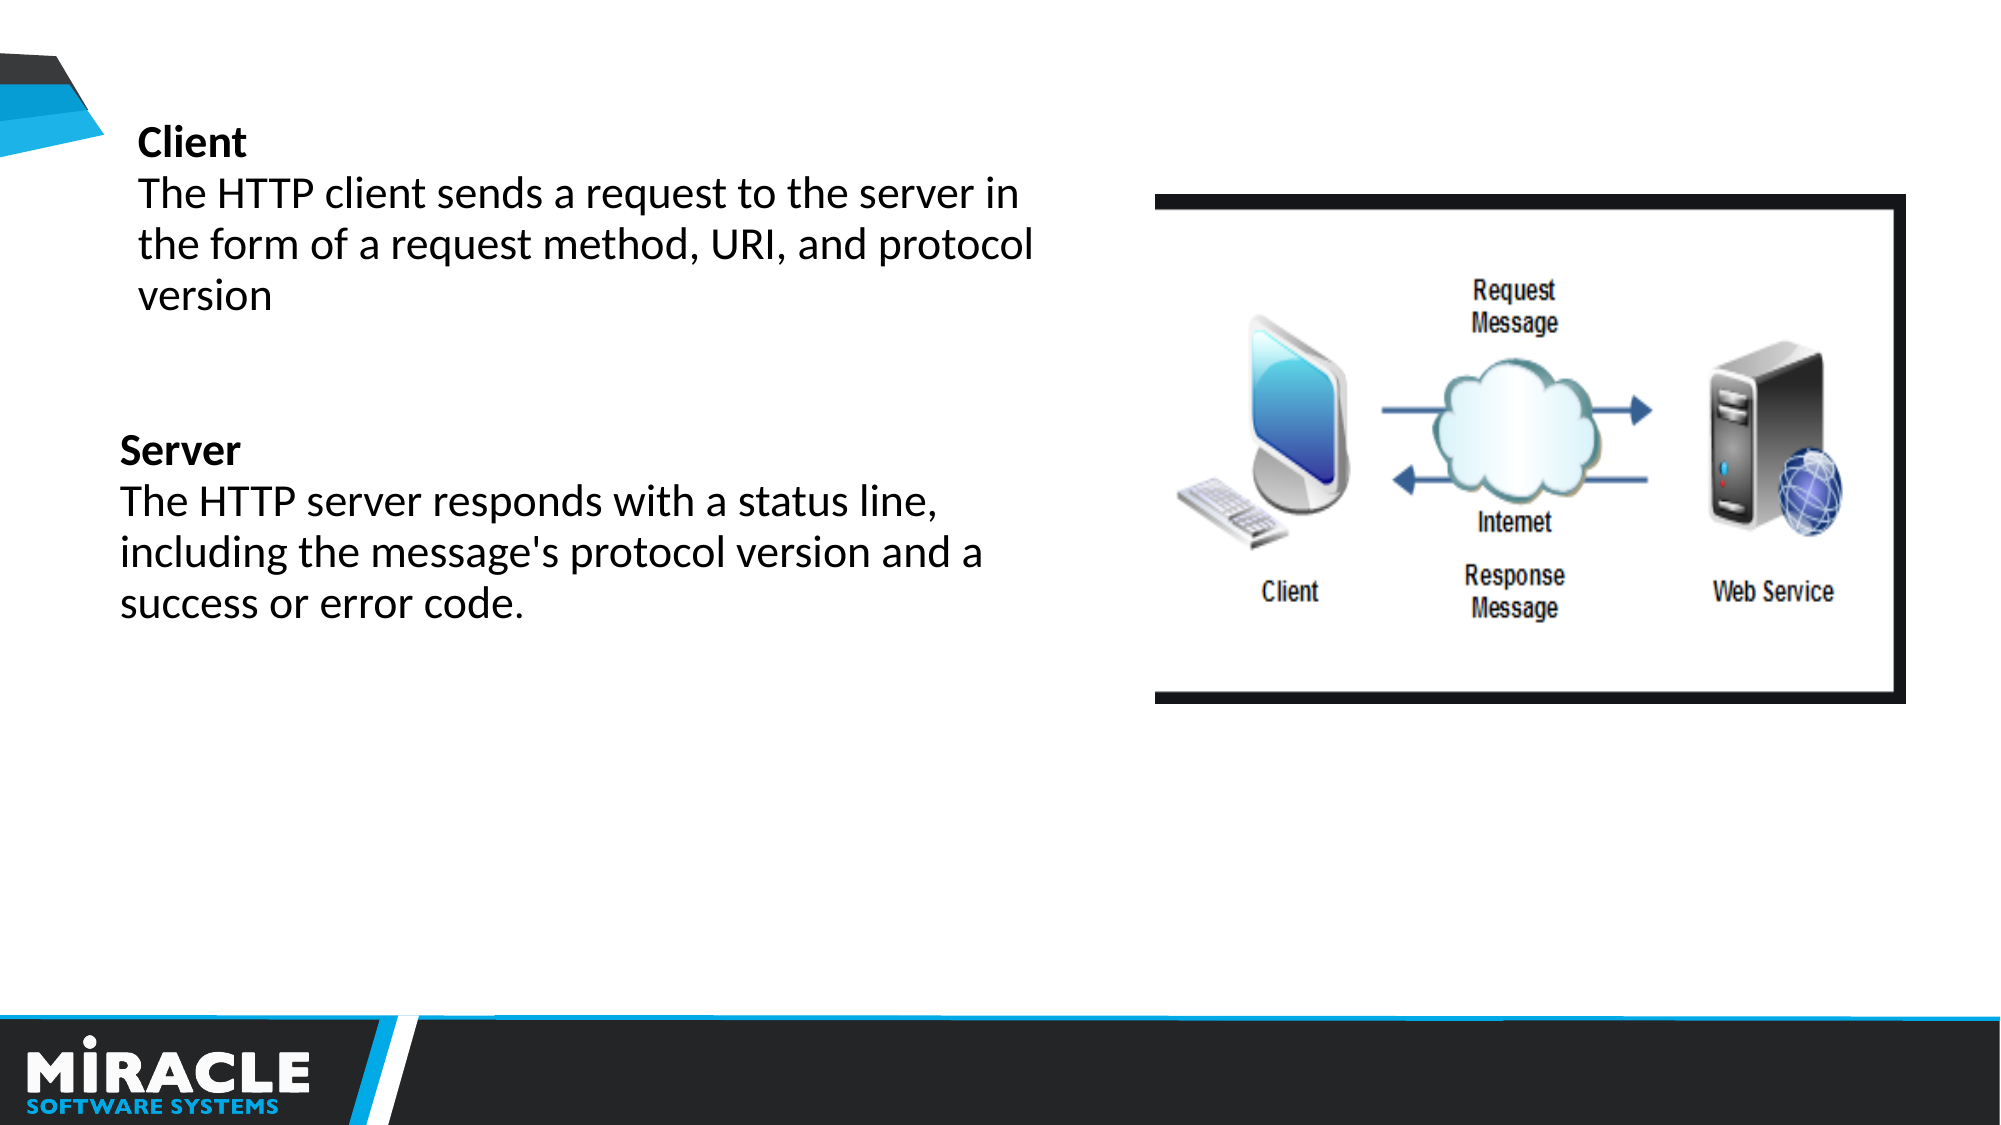

Client
The HTTP client sends a request to the server in the form of a request method, URI, and protocol version
Server
The HTTP server responds with a status line, including the message's protocol version and a success or error code.